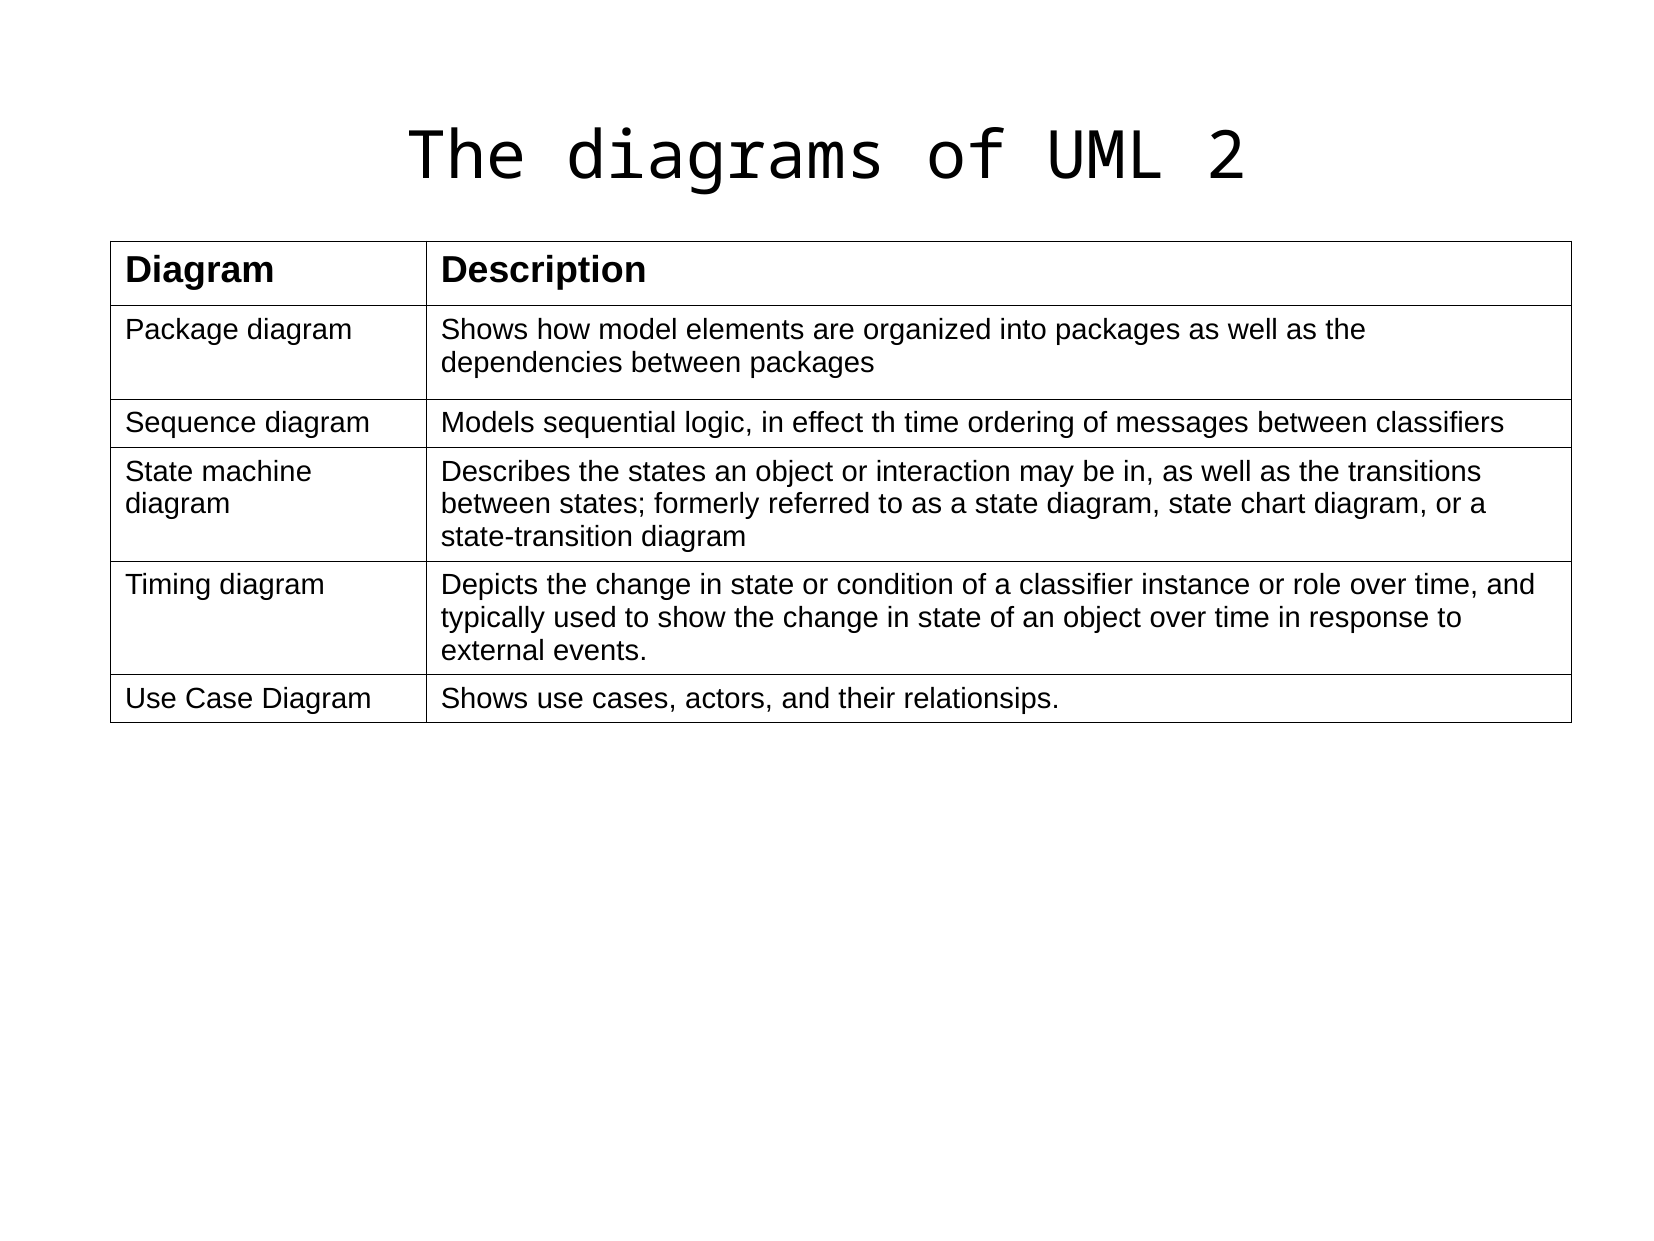

# The diagrams of UML 2
| Diagram | Description |
| --- | --- |
| Package diagram | Shows how model elements are organized into packages as well as the dependencies between packages |
| Sequence diagram | Models sequential logic, in effect th time ordering of messages between classifiers |
| State machine diagram | Describes the states an object or interaction may be in, as well as the transitions between states; formerly referred to as a state diagram, state chart diagram, or a state-transition diagram |
| Timing diagram | Depicts the change in state or condition of a classifier instance or role over time, and typically used to show the change in state of an object over time in response to external events. |
| Use Case Diagram | Shows use cases, actors, and their relationsips. |